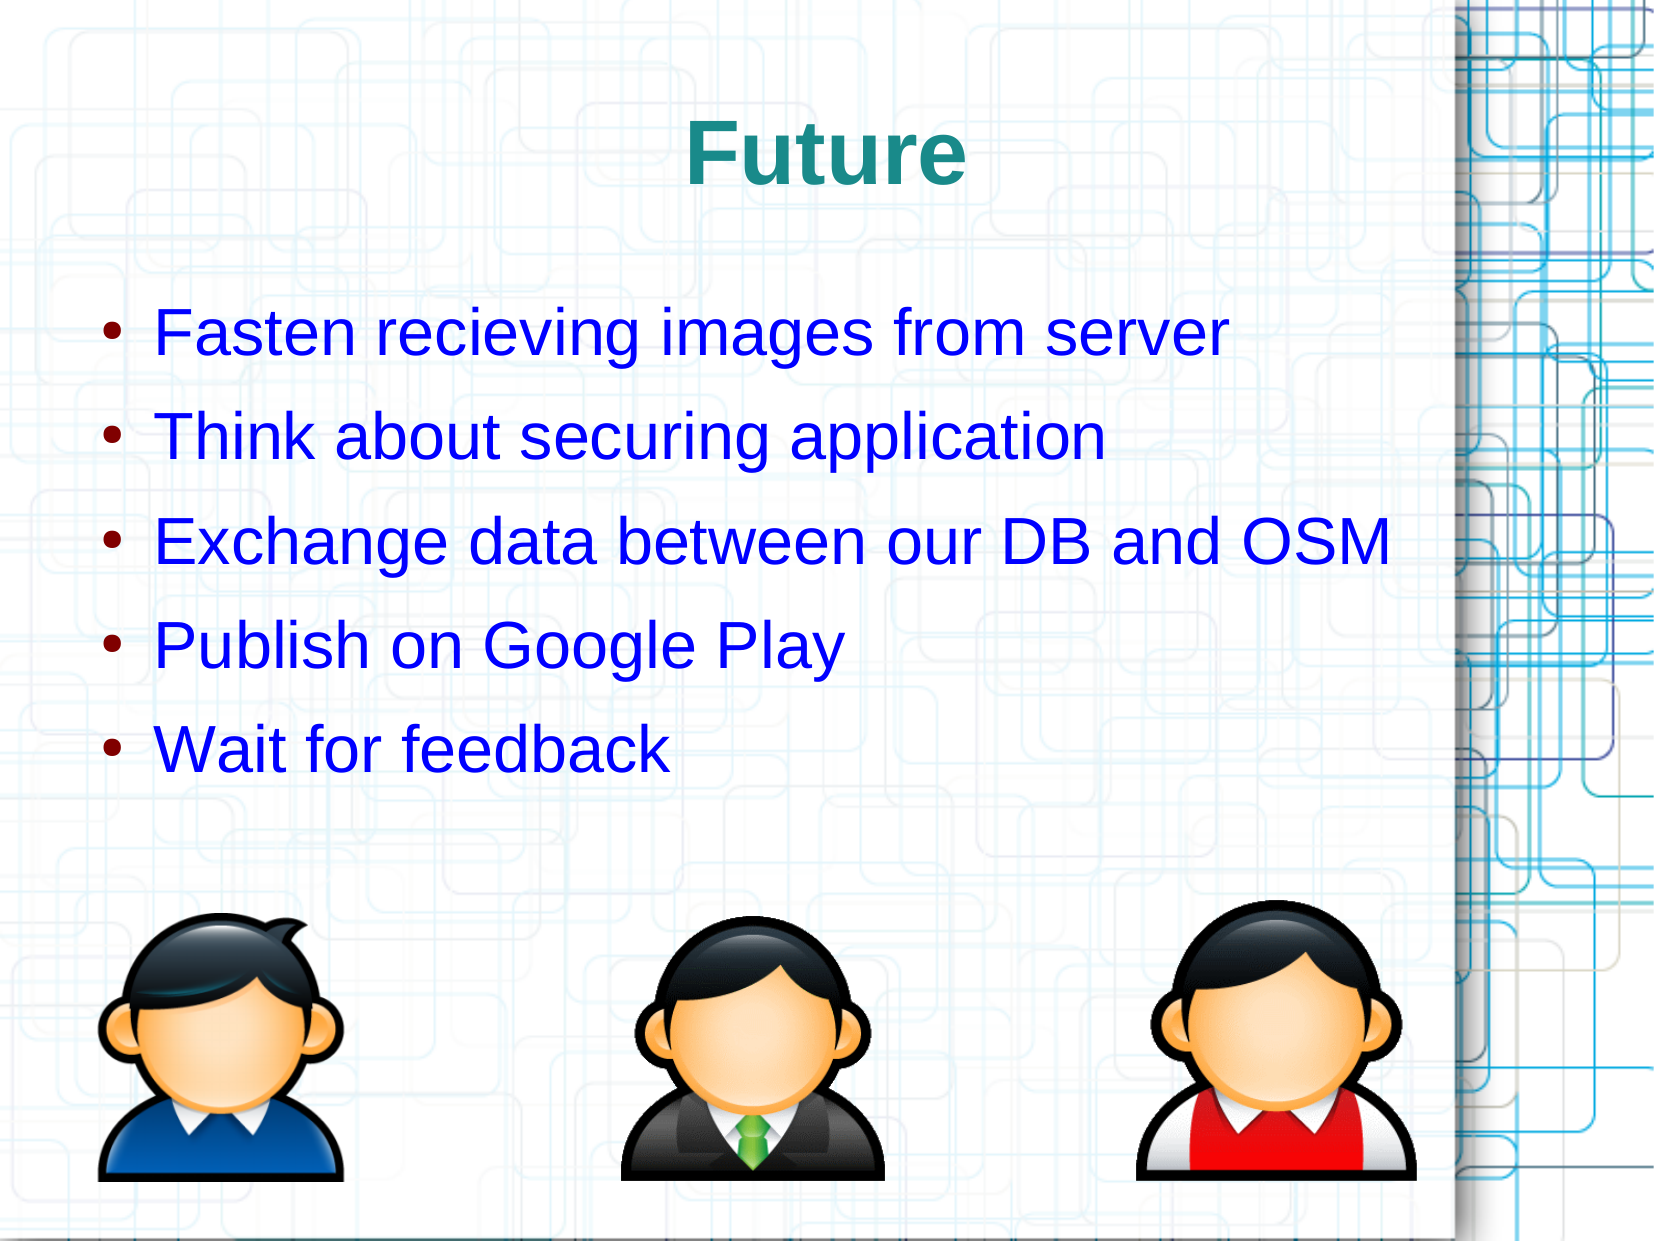

# Future
Fasten recieving images from server
Think about securing application
Exchange data between our DB and OSM
Publish on Google Play
Wait for feedback